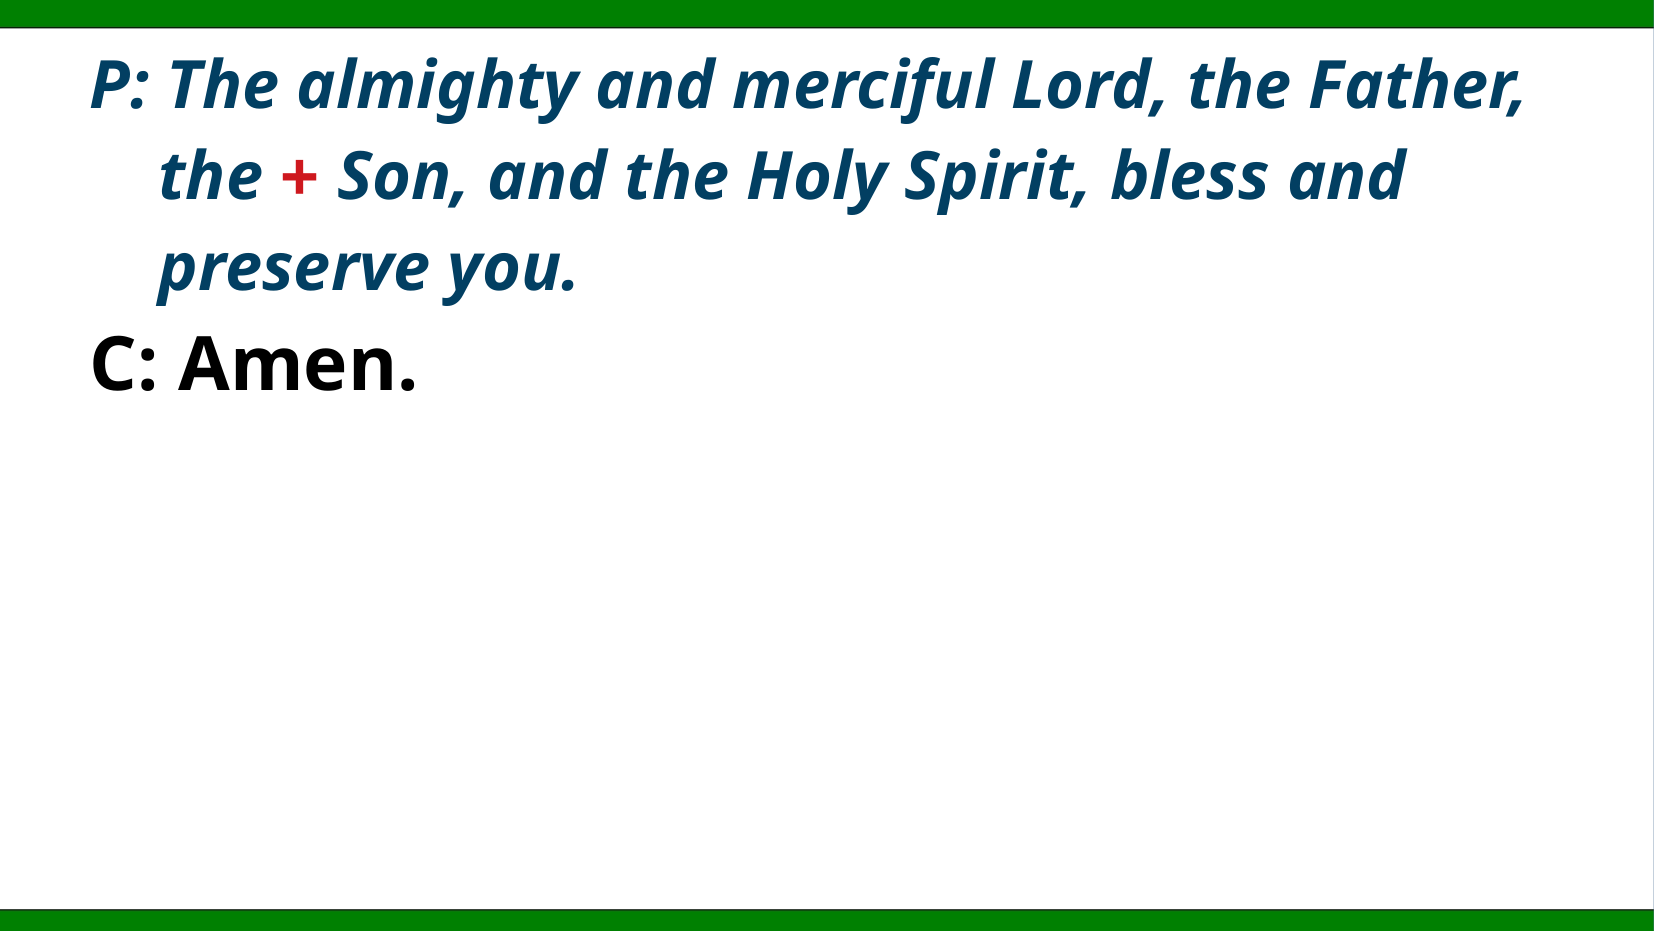

P: 	The almighty and merciful Lord, the Father,
 the + Son, and the Holy Spirit, bless and
 preserve you.
C: Amen.